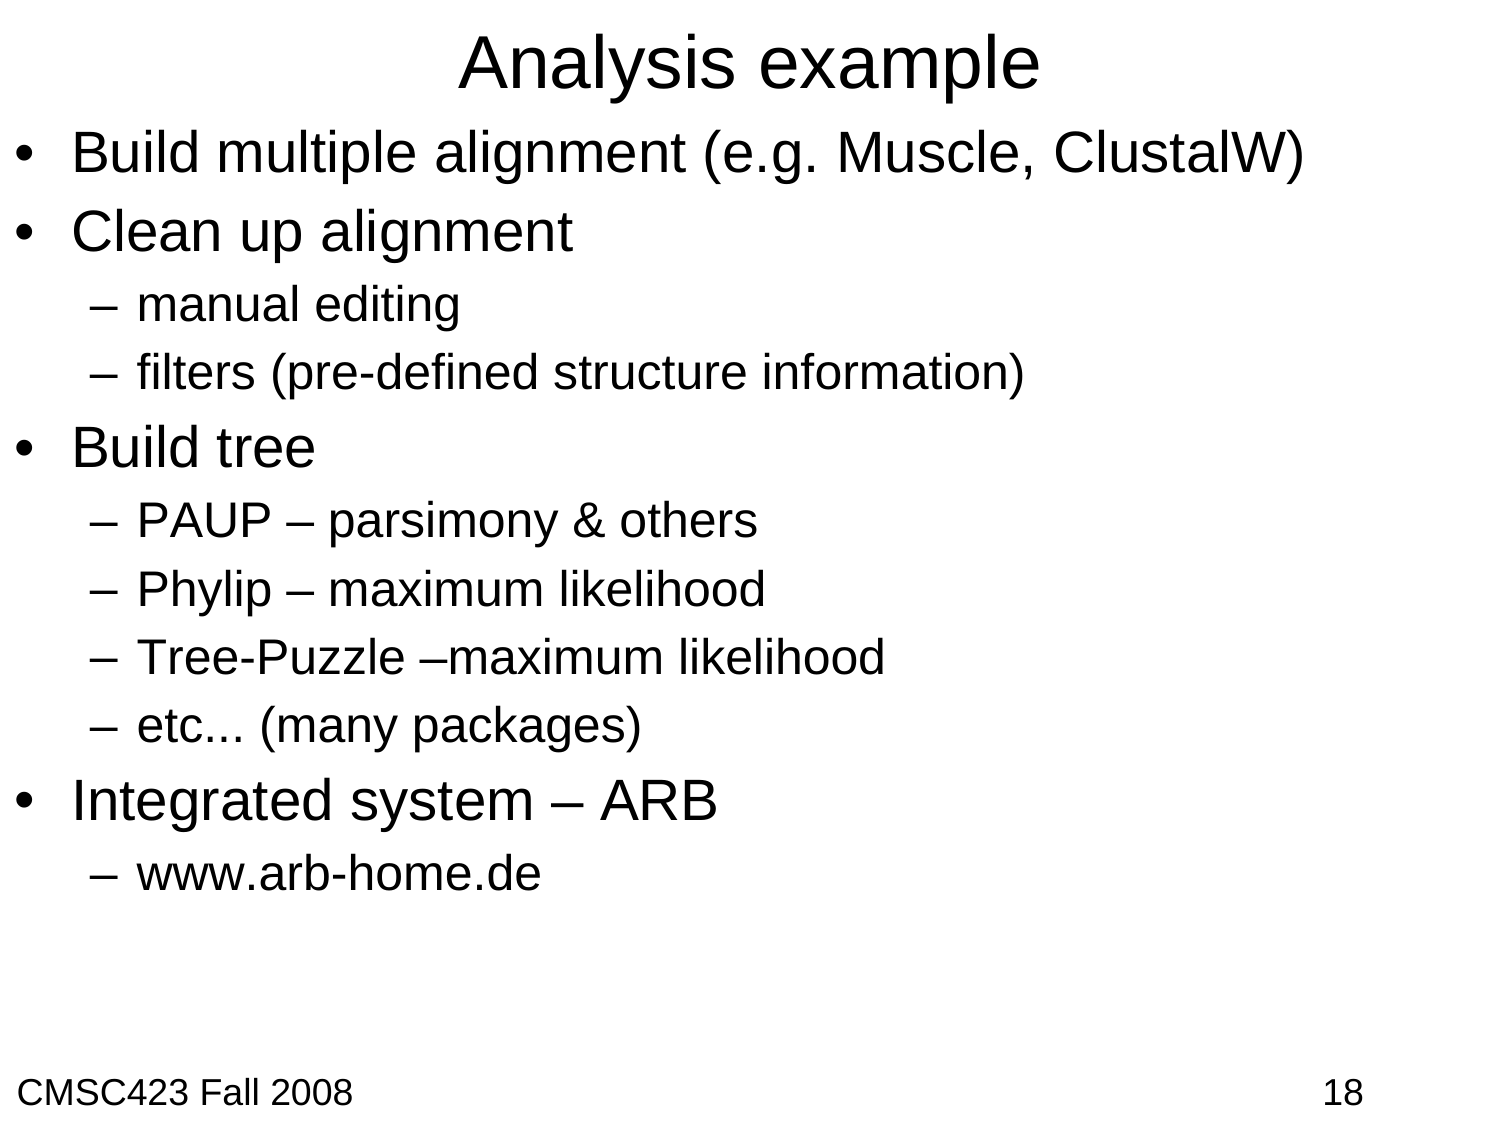

# Analysis example
Build multiple alignment (e.g. Muscle, ClustalW)
Clean up alignment
manual editing
filters (pre-defined structure information)
Build tree
PAUP – parsimony & others
Phylip – maximum likelihood
Tree-Puzzle –maximum likelihood
etc... (many packages)
Integrated system – ARB
www.arb-home.de
CMSC423 Fall 2008
18